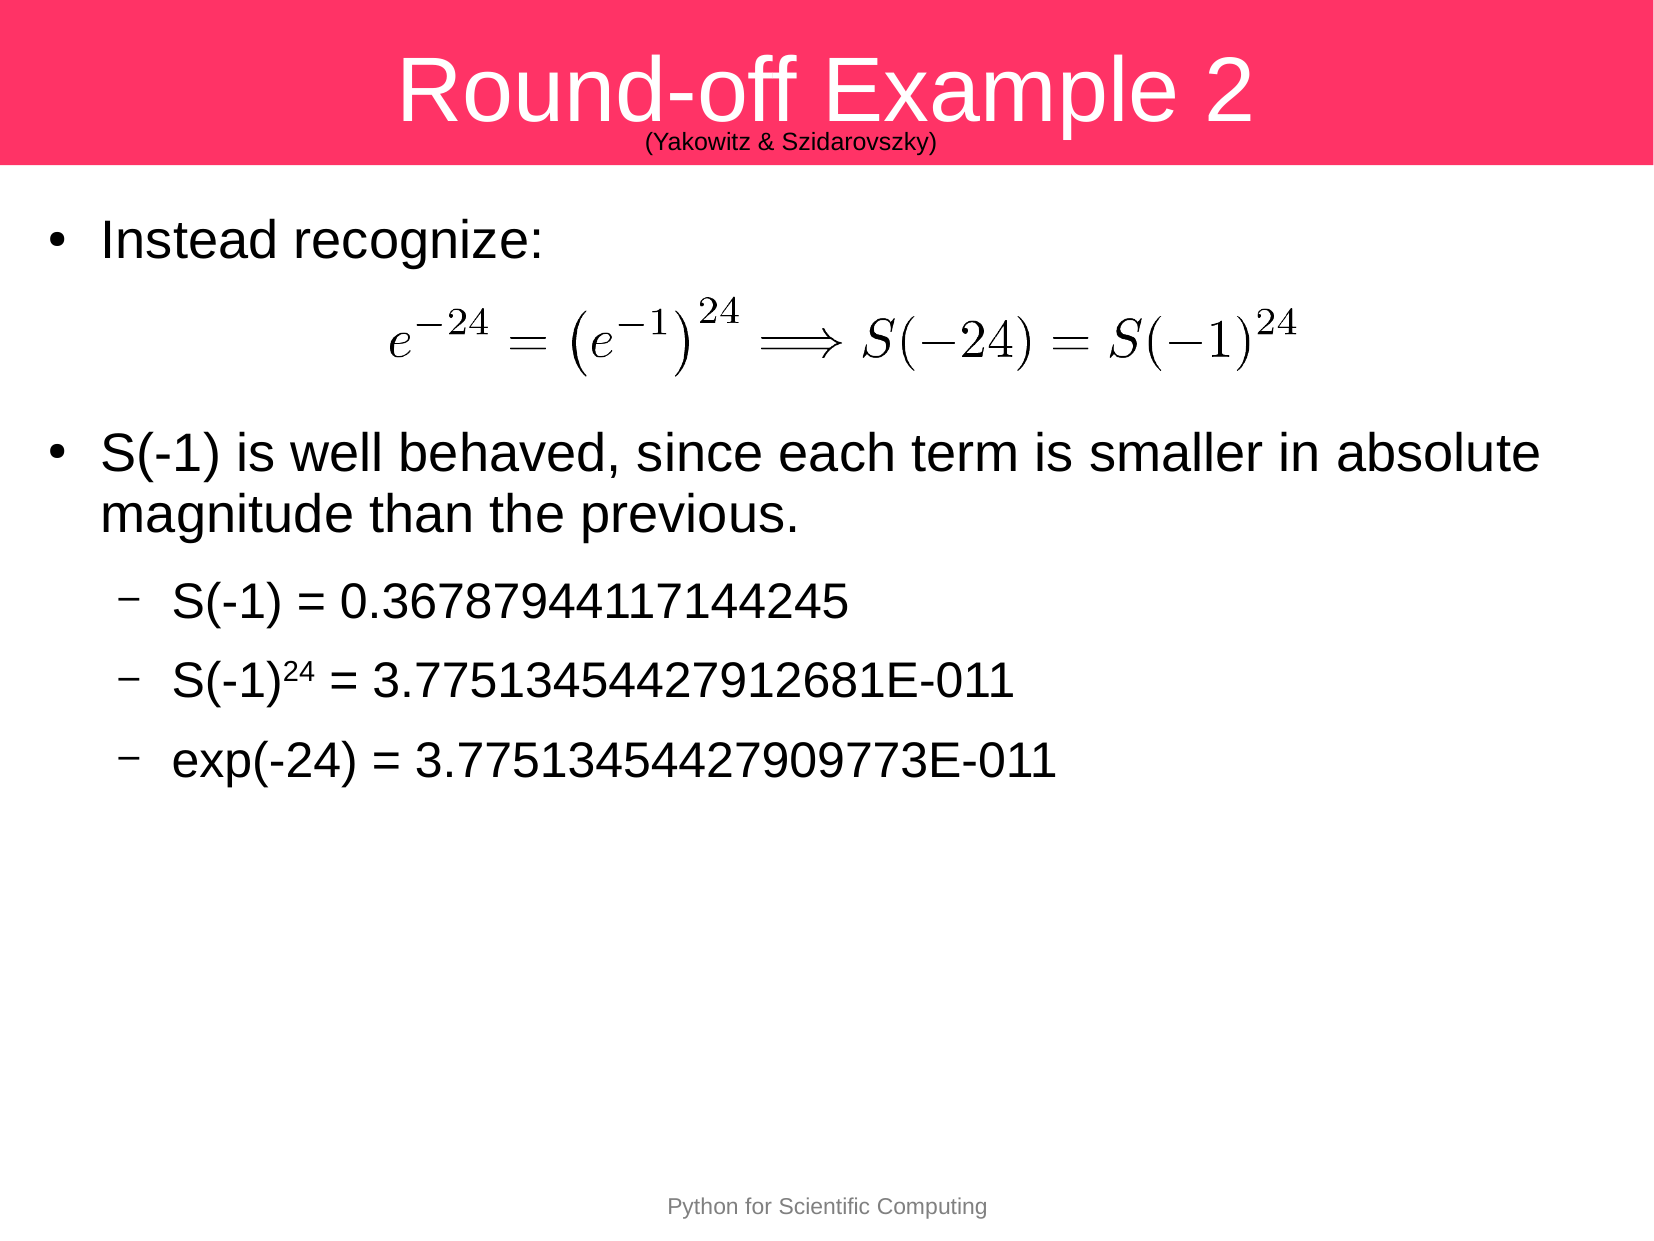

# Round-off Example 2
(Yakowitz & Szidarovszky)
Instead recognize:
S(-1) is well behaved, since each term is smaller in absolute magnitude than the previous.
S(-1) = 0.36787944117144245
S(-1)24 = 3.77513454427912681E-011
exp(-24) = 3.77513454427909773E-011